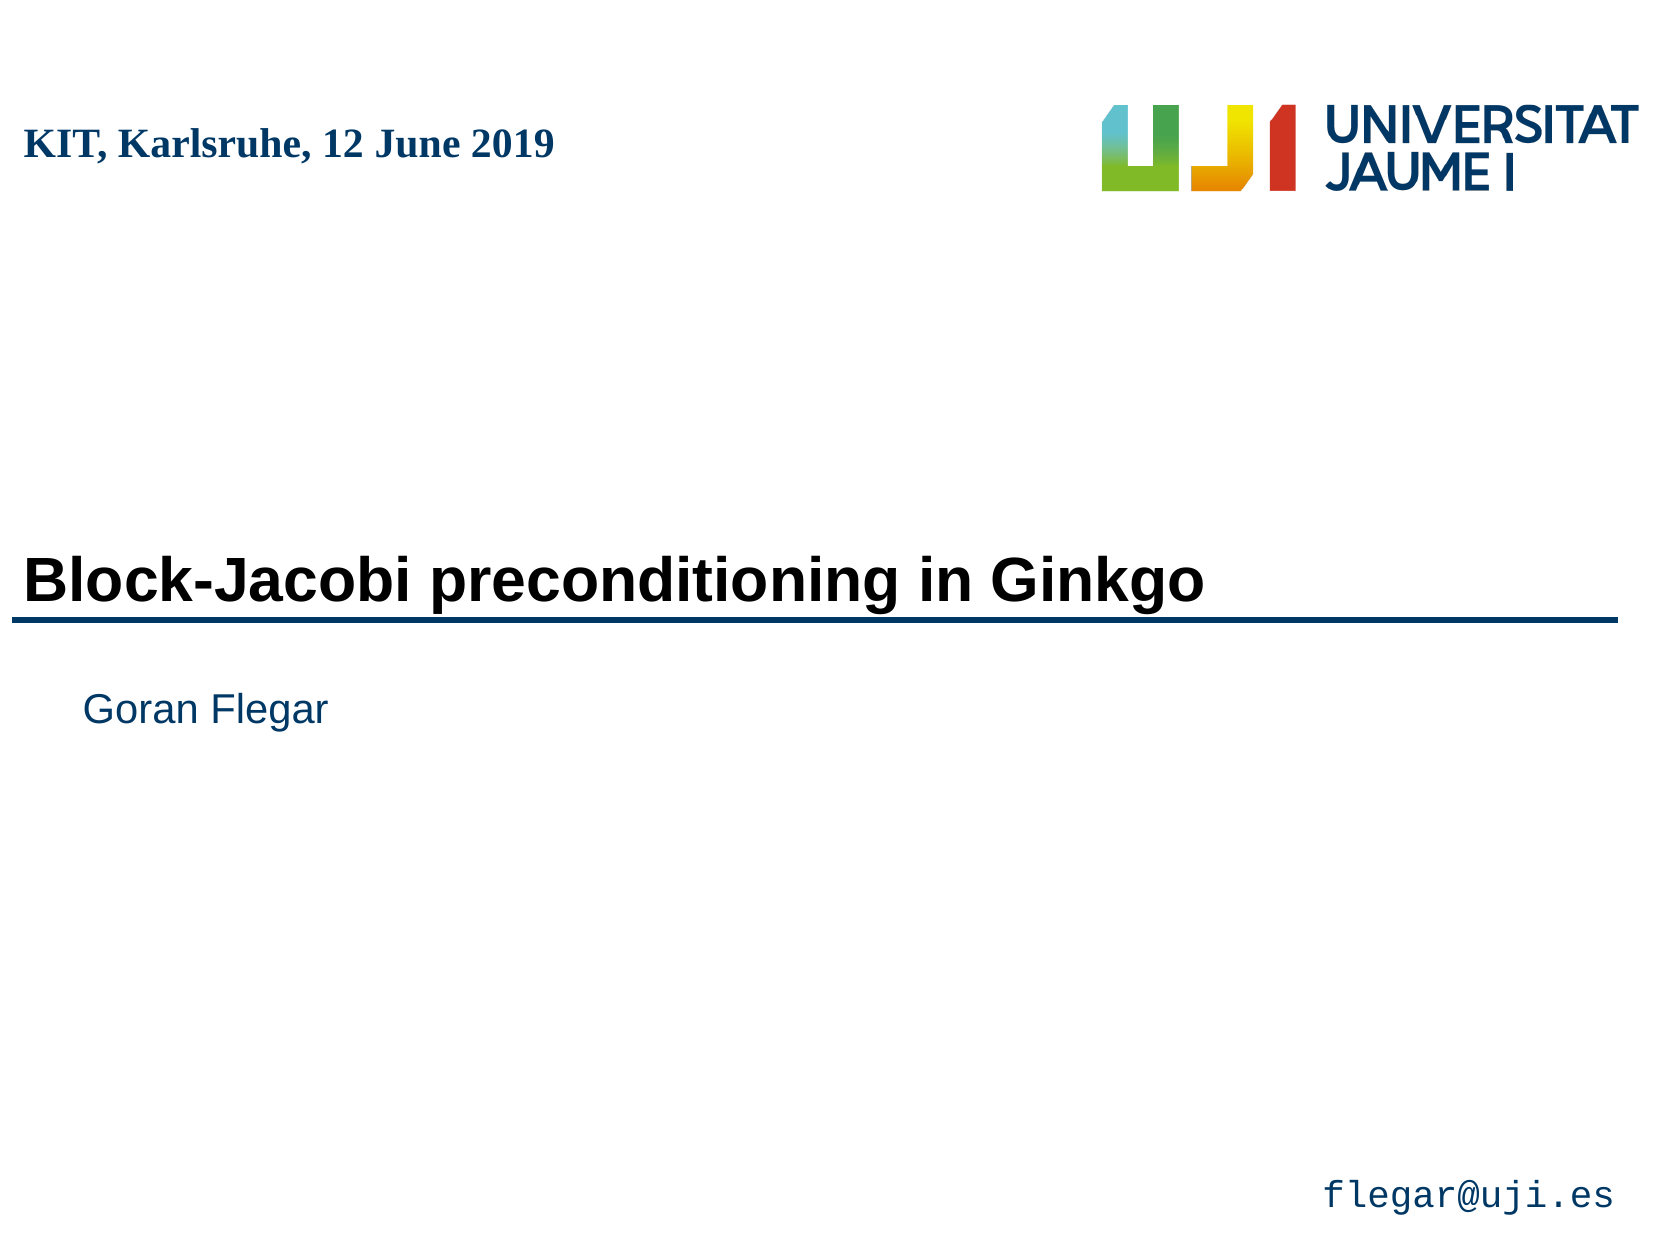

KIT, Karlsruhe, 12 June 2019
# Block-Jacobi preconditioning in Ginkgo
Goran Flegar